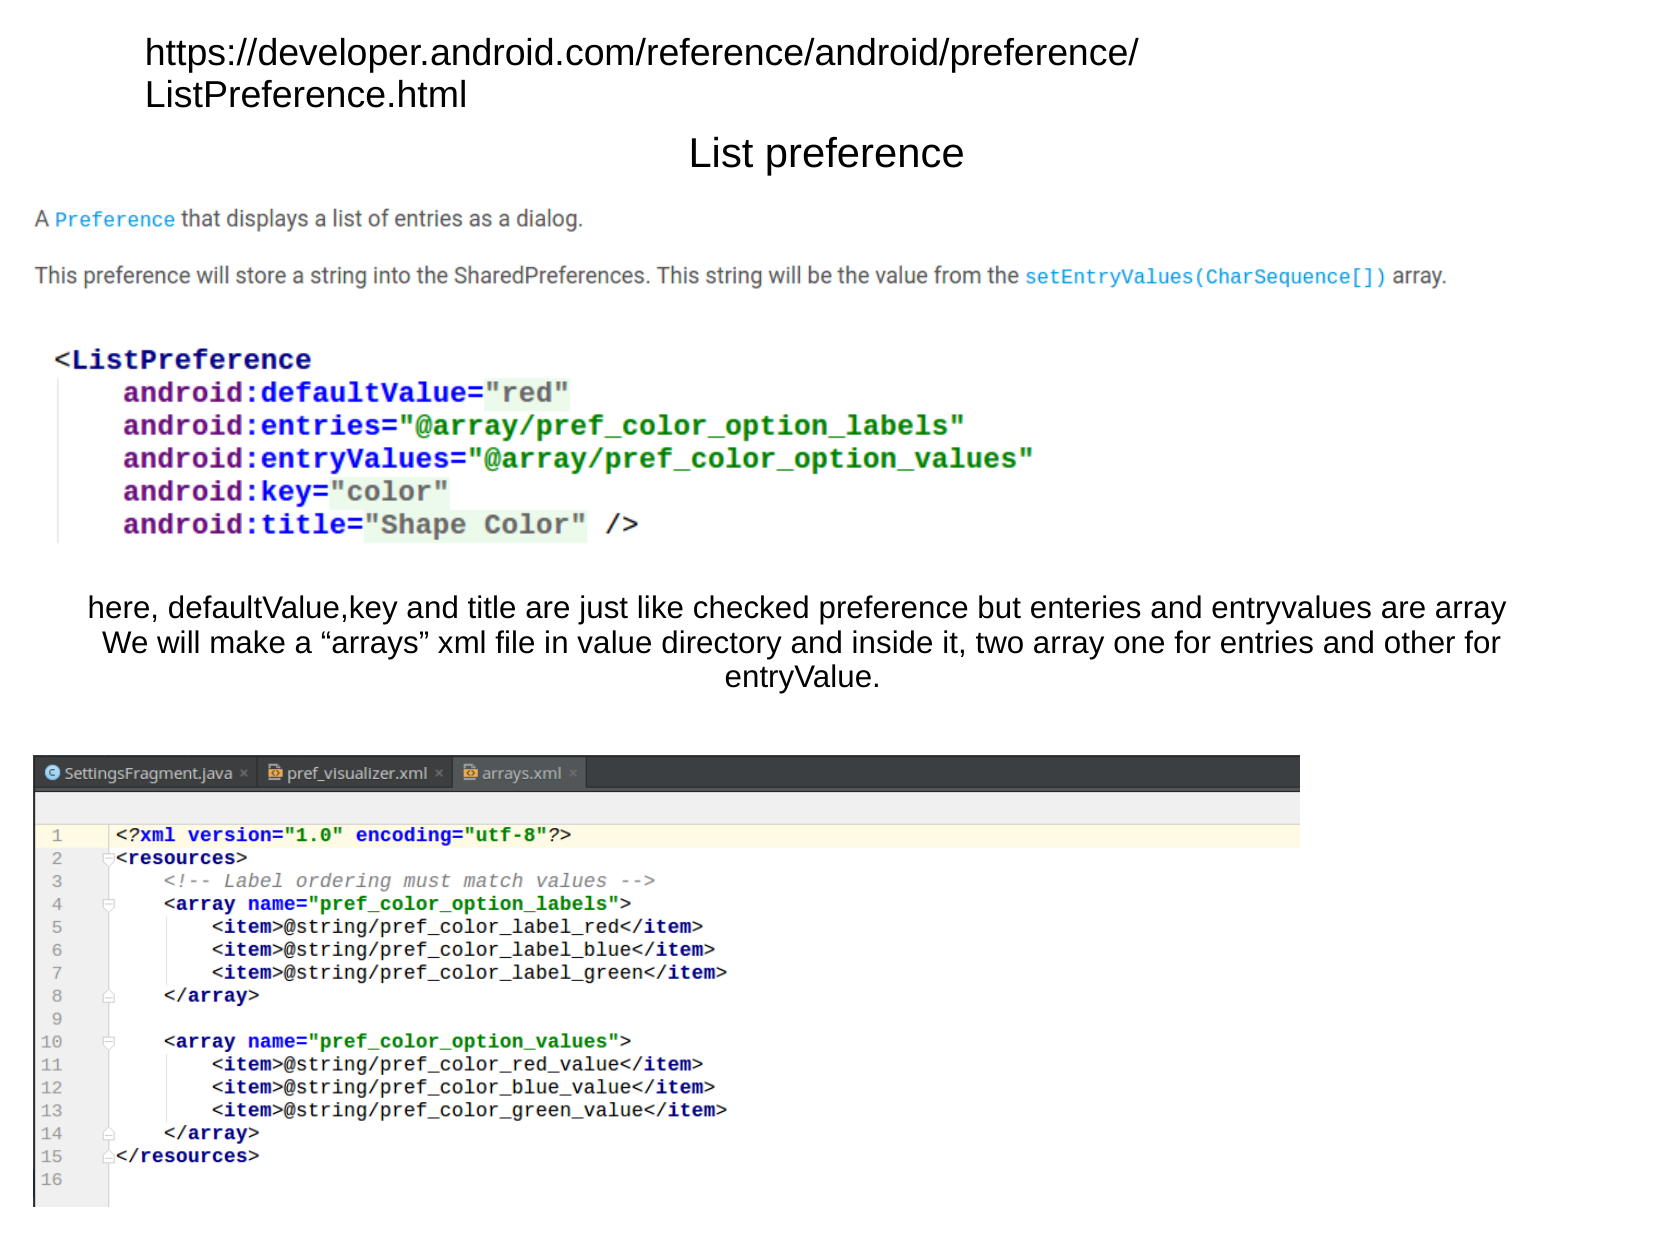

https://developer.android.com/reference/android/preference/ListPreference.html
# List preference
here, defaultValue,key and title are just like checked preference but enteries and entryvalues are array
We will make a “arrays” xml file in value directory and inside it, two array one for entries and other for entryValue.